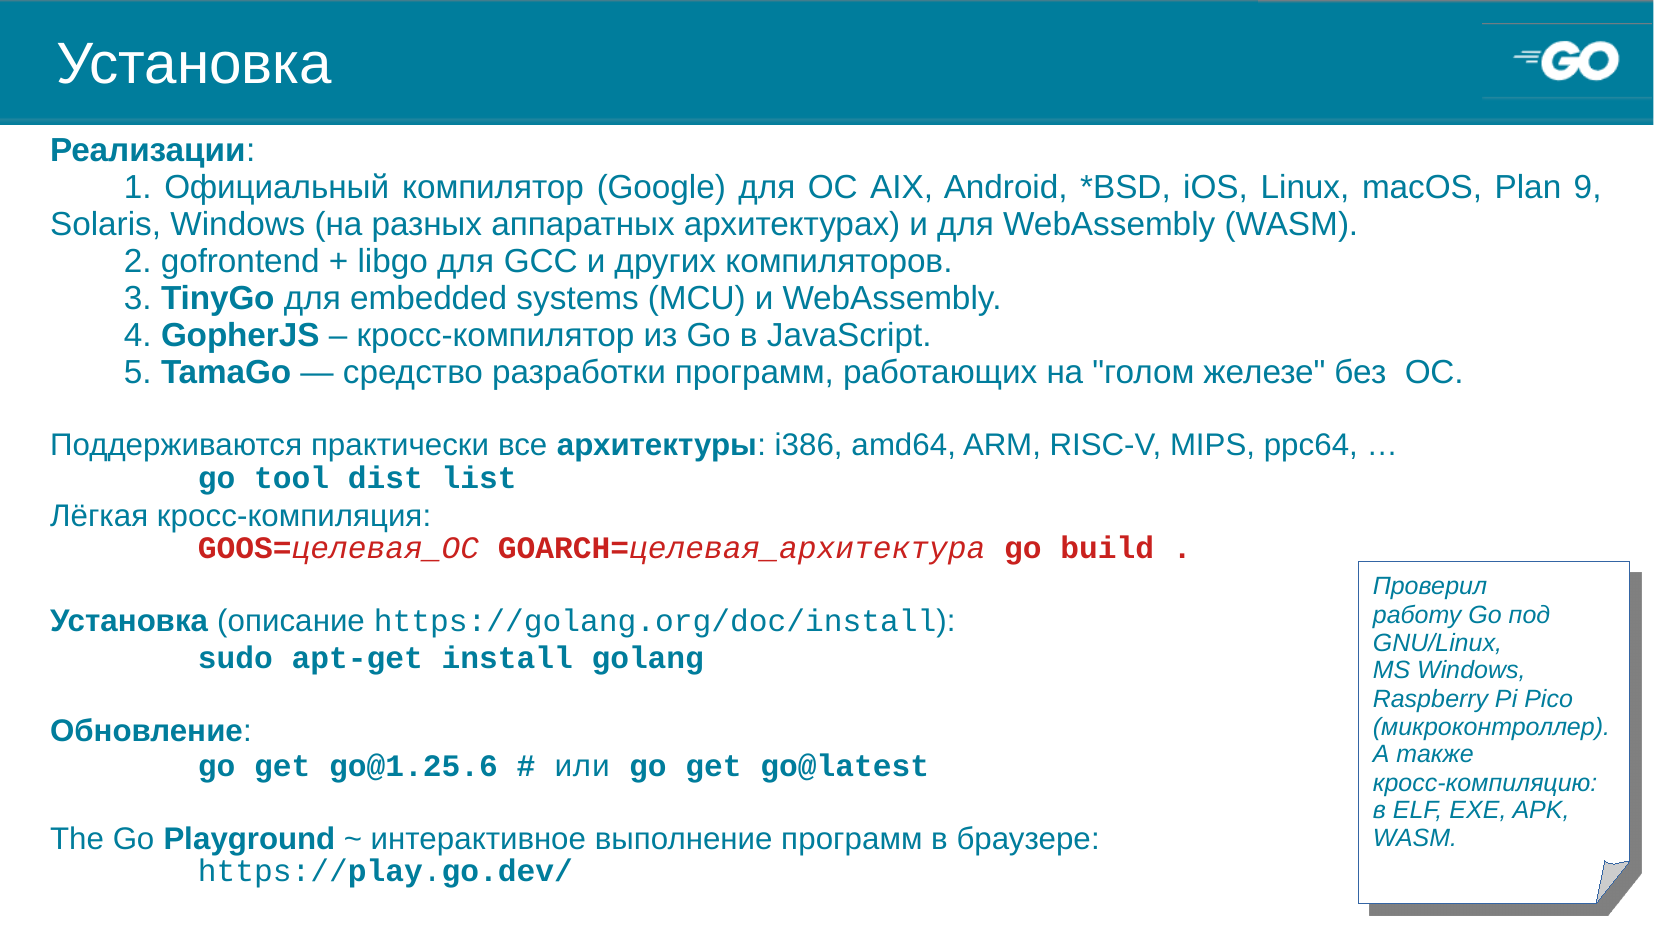

Установка
Реализации:
	1. Официальный компилятор (Google) для ОС AIX, Android, *BSD, iOS, Linux, macOS, Plan 9, Solaris, Windows (на разных аппаратных архитектурах) и для WebAssembly (WASM).
	2. gofrontend + libgo для GCC и других компиляторов.
	3. TinyGo для embedded systems (MCU) и WebAssembly.
	4. GopherJS – кросс-компилятор из Go в JavaScript.
	5. TamaGo — средство разработки программ, работающих на "голом железе" без ОС.
Поддерживаются практически все архитектуры: i386, amd64, ARM, RISC-V, MIPS, ppc64, …
		go tool dist list
Лёгкая кросс-компиляция:
		GOOS=целевая_ОС GOARCH=целевая_архитектура go build .
Установка (описание https://golang.org/doc/install):
		sudo apt-get install golang
Обновление:
		go get go@1.25.6 # или go get go@latest
The Go Playground ~ интерактивное выполнение программ в браузере:
		https://play.go.dev/
Проверил
работу Go под
GNU/Linux,
MS Windows,
Raspberry Pi Pico
(микроконтроллер).
А также
кросс-компиляцию:
в ELF, EXE, APK,
WASM.